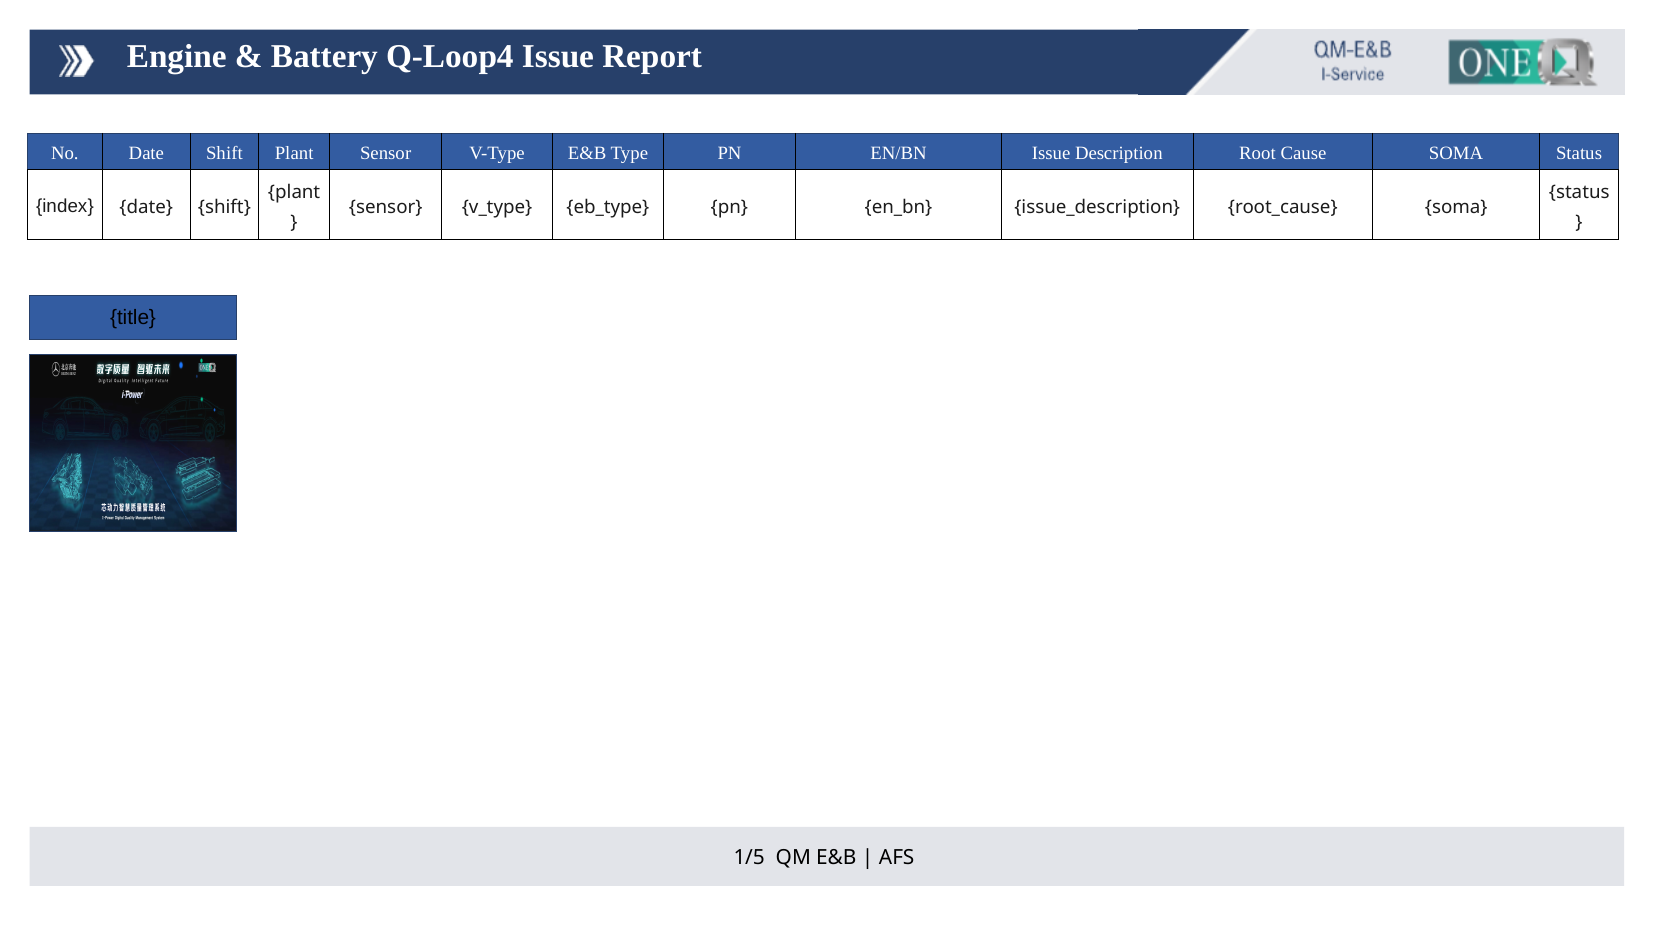

Engine & Battery Q-Loop4 Issue Report
| No. | Date | Shift | Plant | Sensor | V-Type | E&B Type | PN | EN/BN | Issue Description | Root Cause | SOMA | Status |
| --- | --- | --- | --- | --- | --- | --- | --- | --- | --- | --- | --- | --- |
| {index} | {date} | {shift} | {plant} | {sensor} | {v\_type} | {eb\_type} | {pn} | {en\_bn} | {issue\_description} | {root\_cause} | {soma} | {status} |
{title}
1/5 QM E&B | AFS